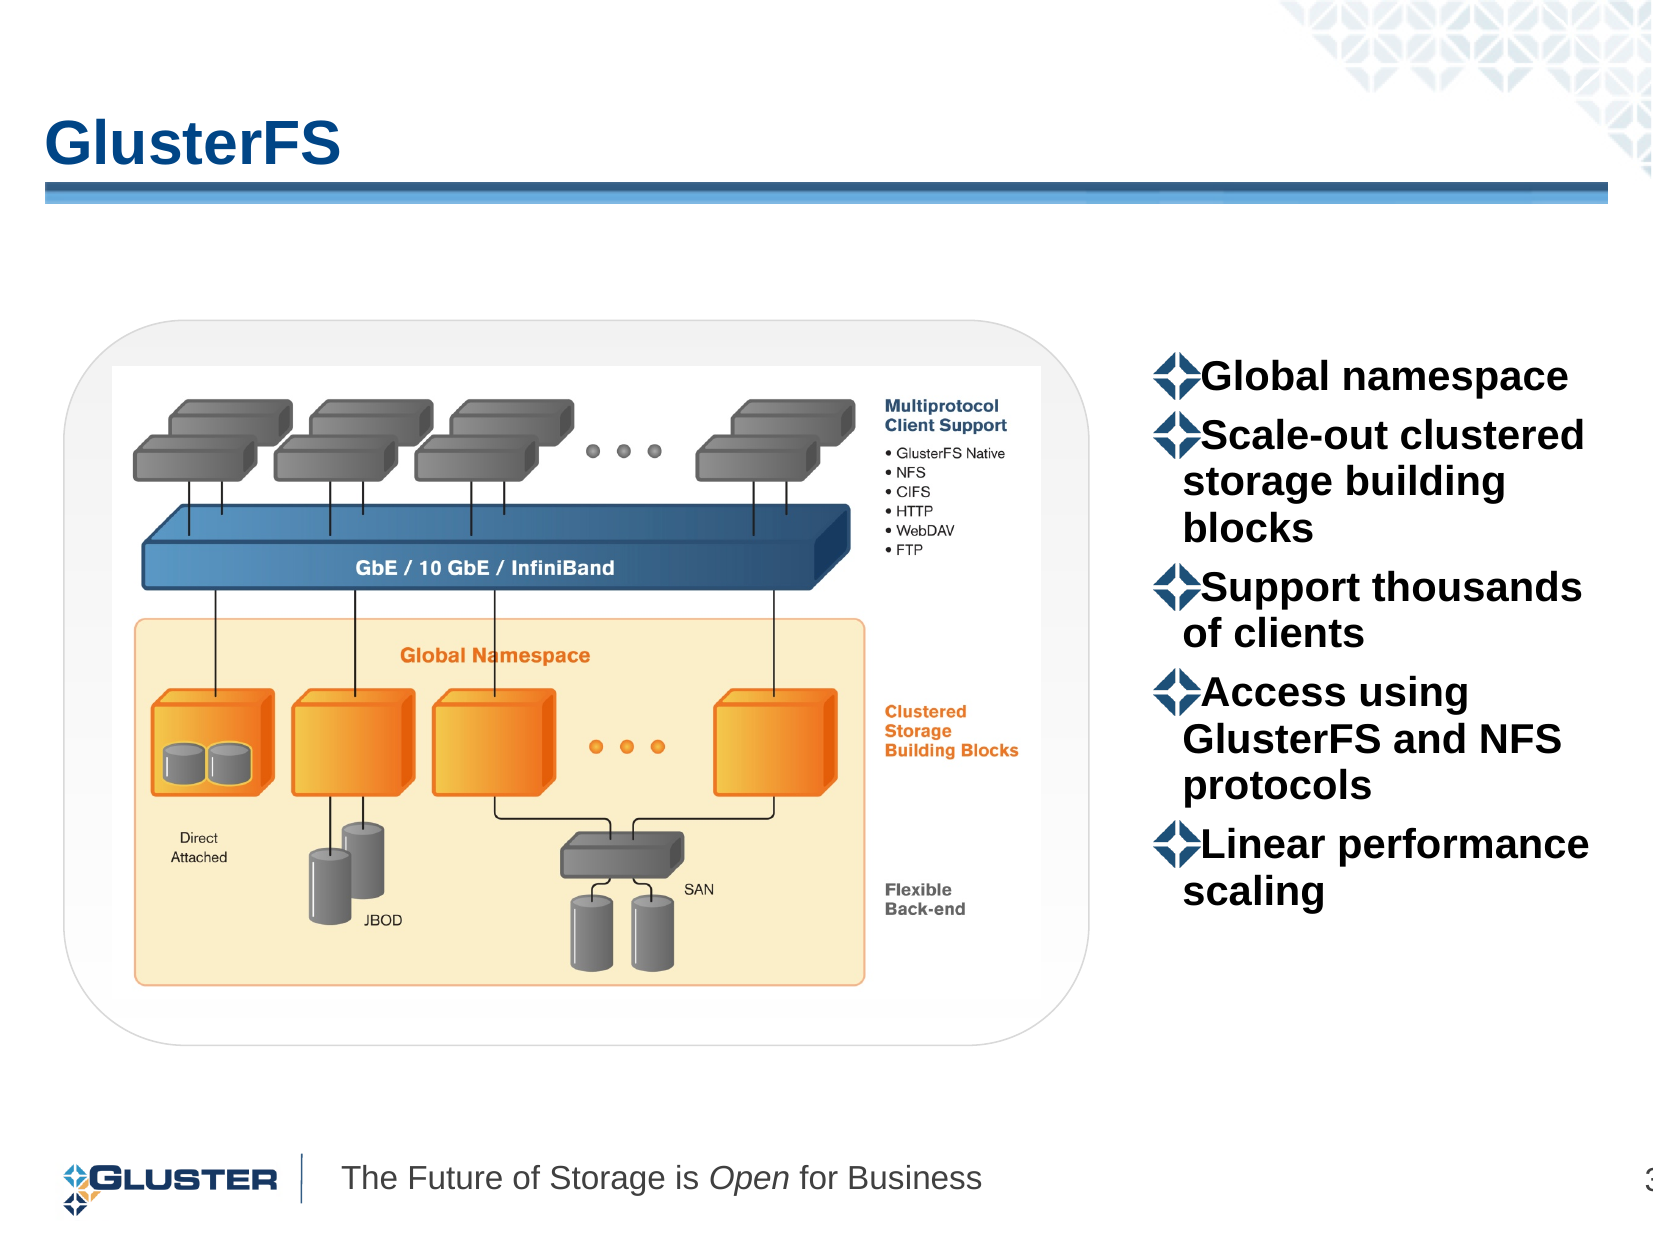

GlusterFS
# Global namespace
Scale-out clustered storage building blocks
Support thousands of clients
Access using GlusterFS and NFS protocols
Linear performance scaling